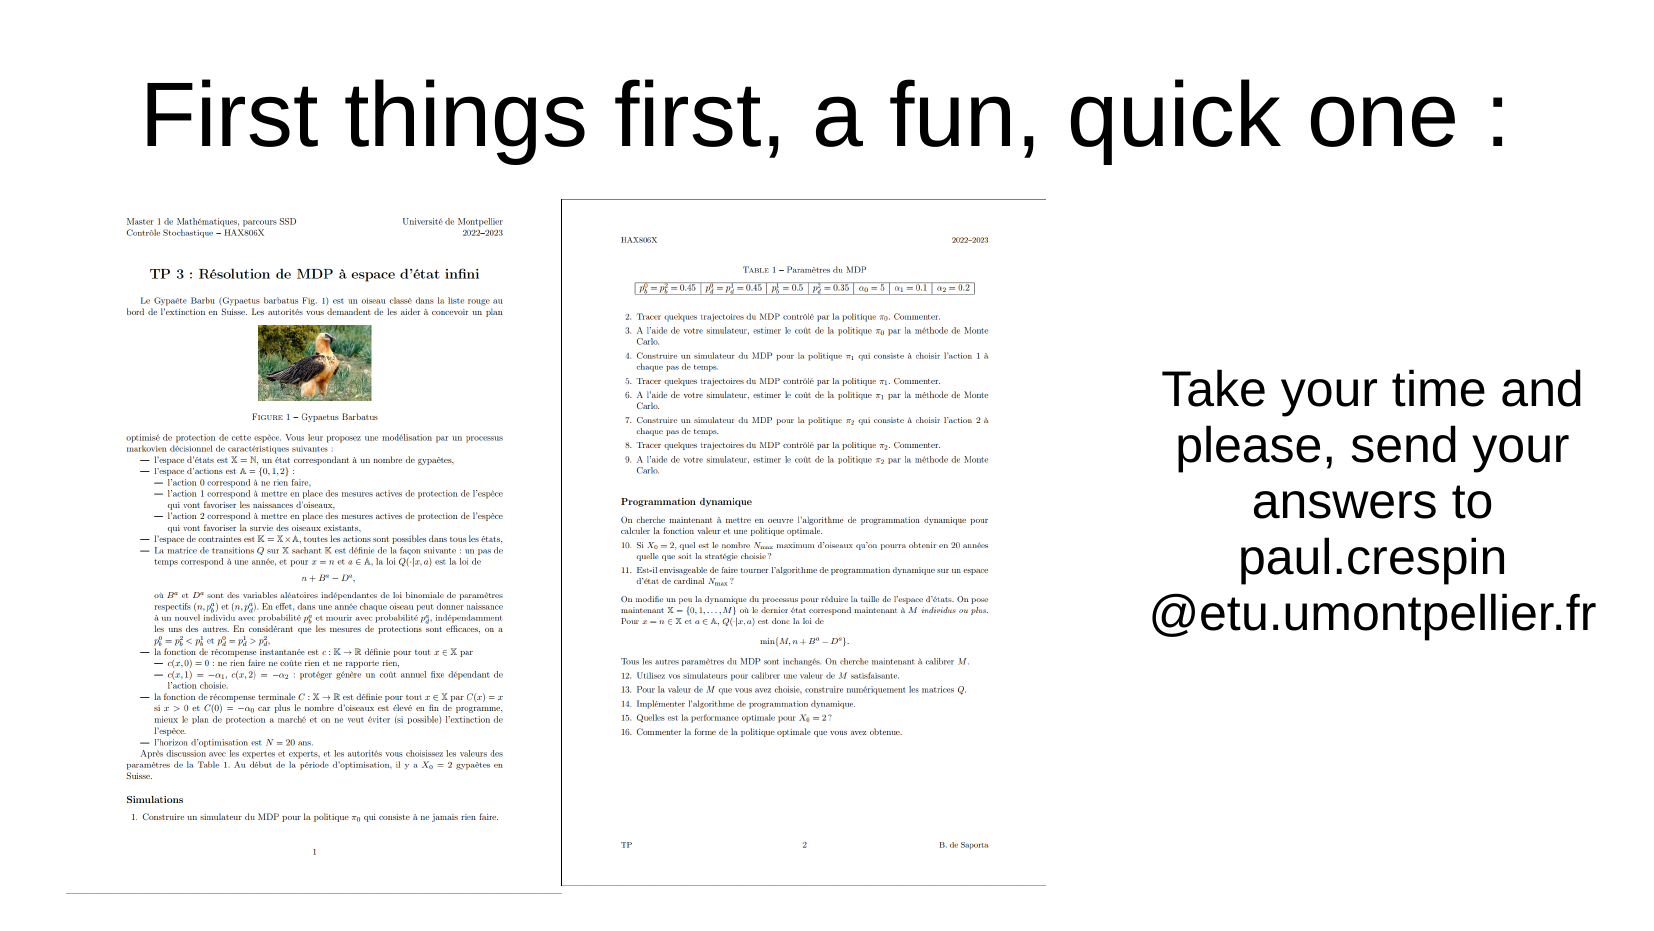

# First things first, a fun, quick one :
Take your time and please, send your answers to paul.crespin
@etu.umontpellier.fr